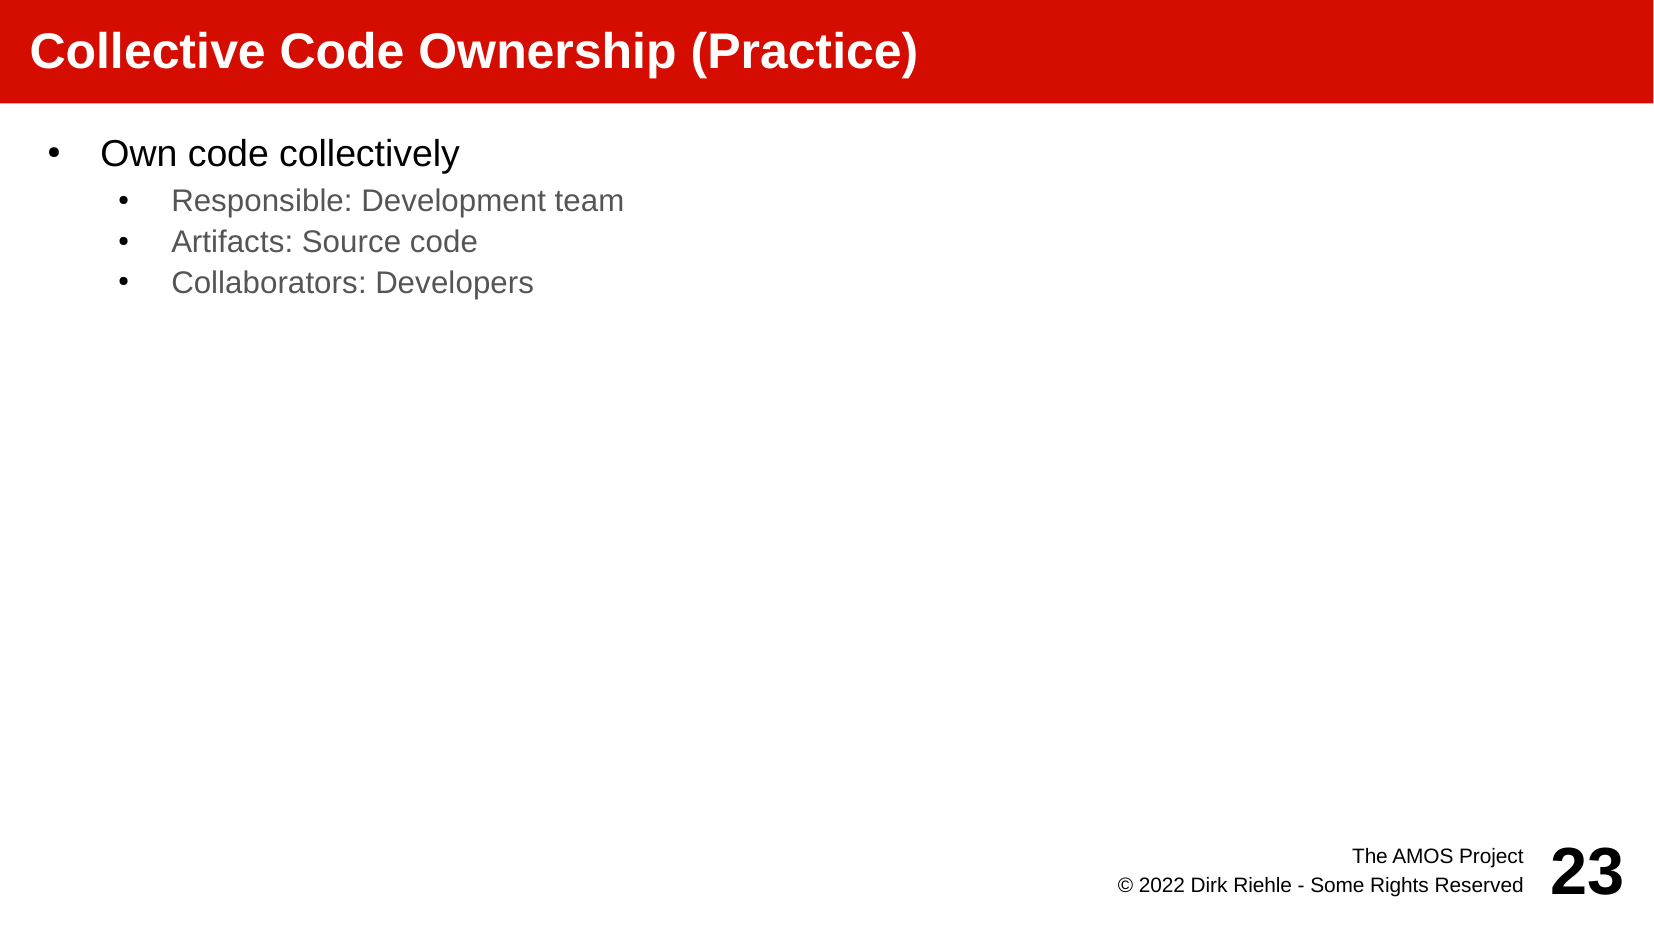

# Collective Code Ownership (Practice)
Own code collectively
Responsible: Development team
Artifacts: Source code
Collaborators: Developers
The AMOS Project
23
© 2022 Dirk Riehle - Some Rights Reserved